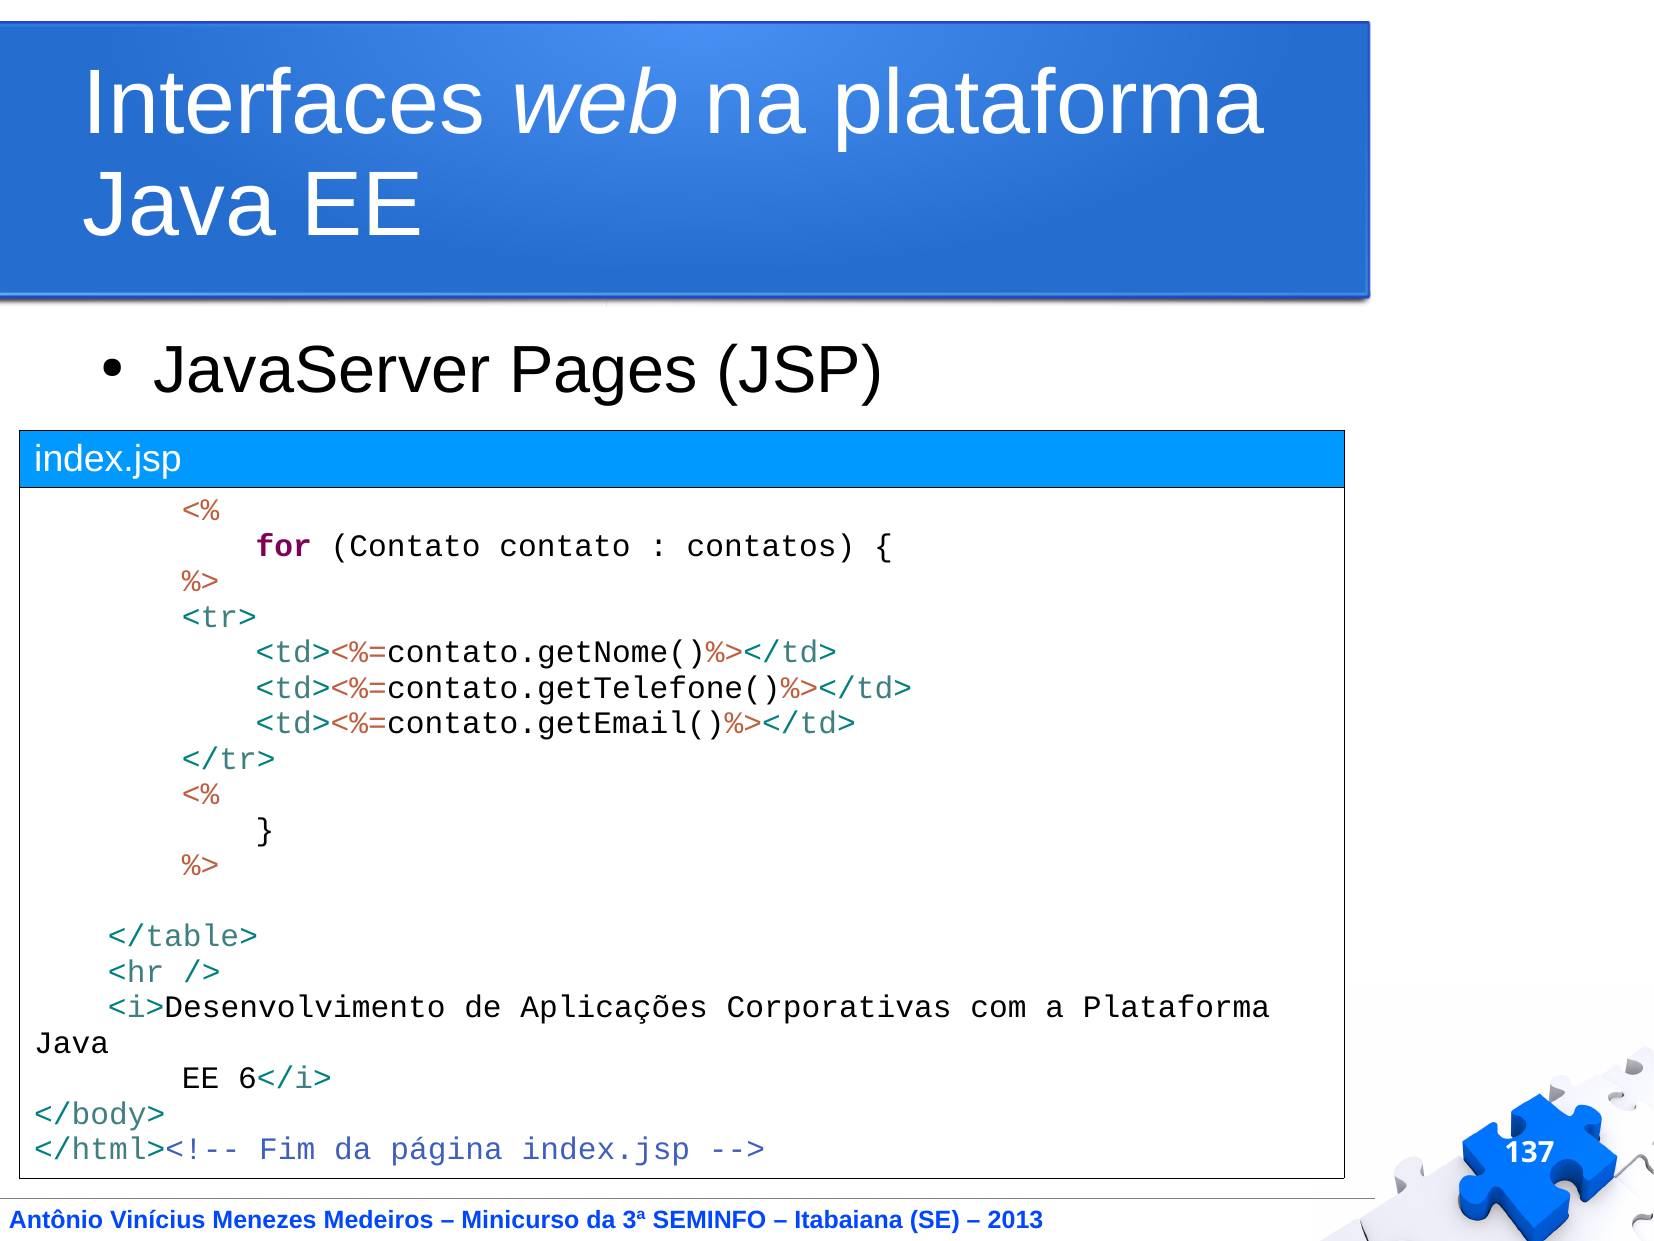

# Interfaces web na plataforma Java EE
JavaServer Pages (JSP)
| index.jsp |
| --- |
| <% for (Contato contato : contatos) { %> <tr> <td><%=contato.getNome()%></td> <td><%=contato.getTelefone()%></td> <td><%=contato.getEmail()%></td> </tr> <% } %> </table> <hr /> <i>Desenvolvimento de Aplicações Corporativas com a Plataforma Java EE 6</i> </body> </html><!-- Fim da página index.jsp --> |
137